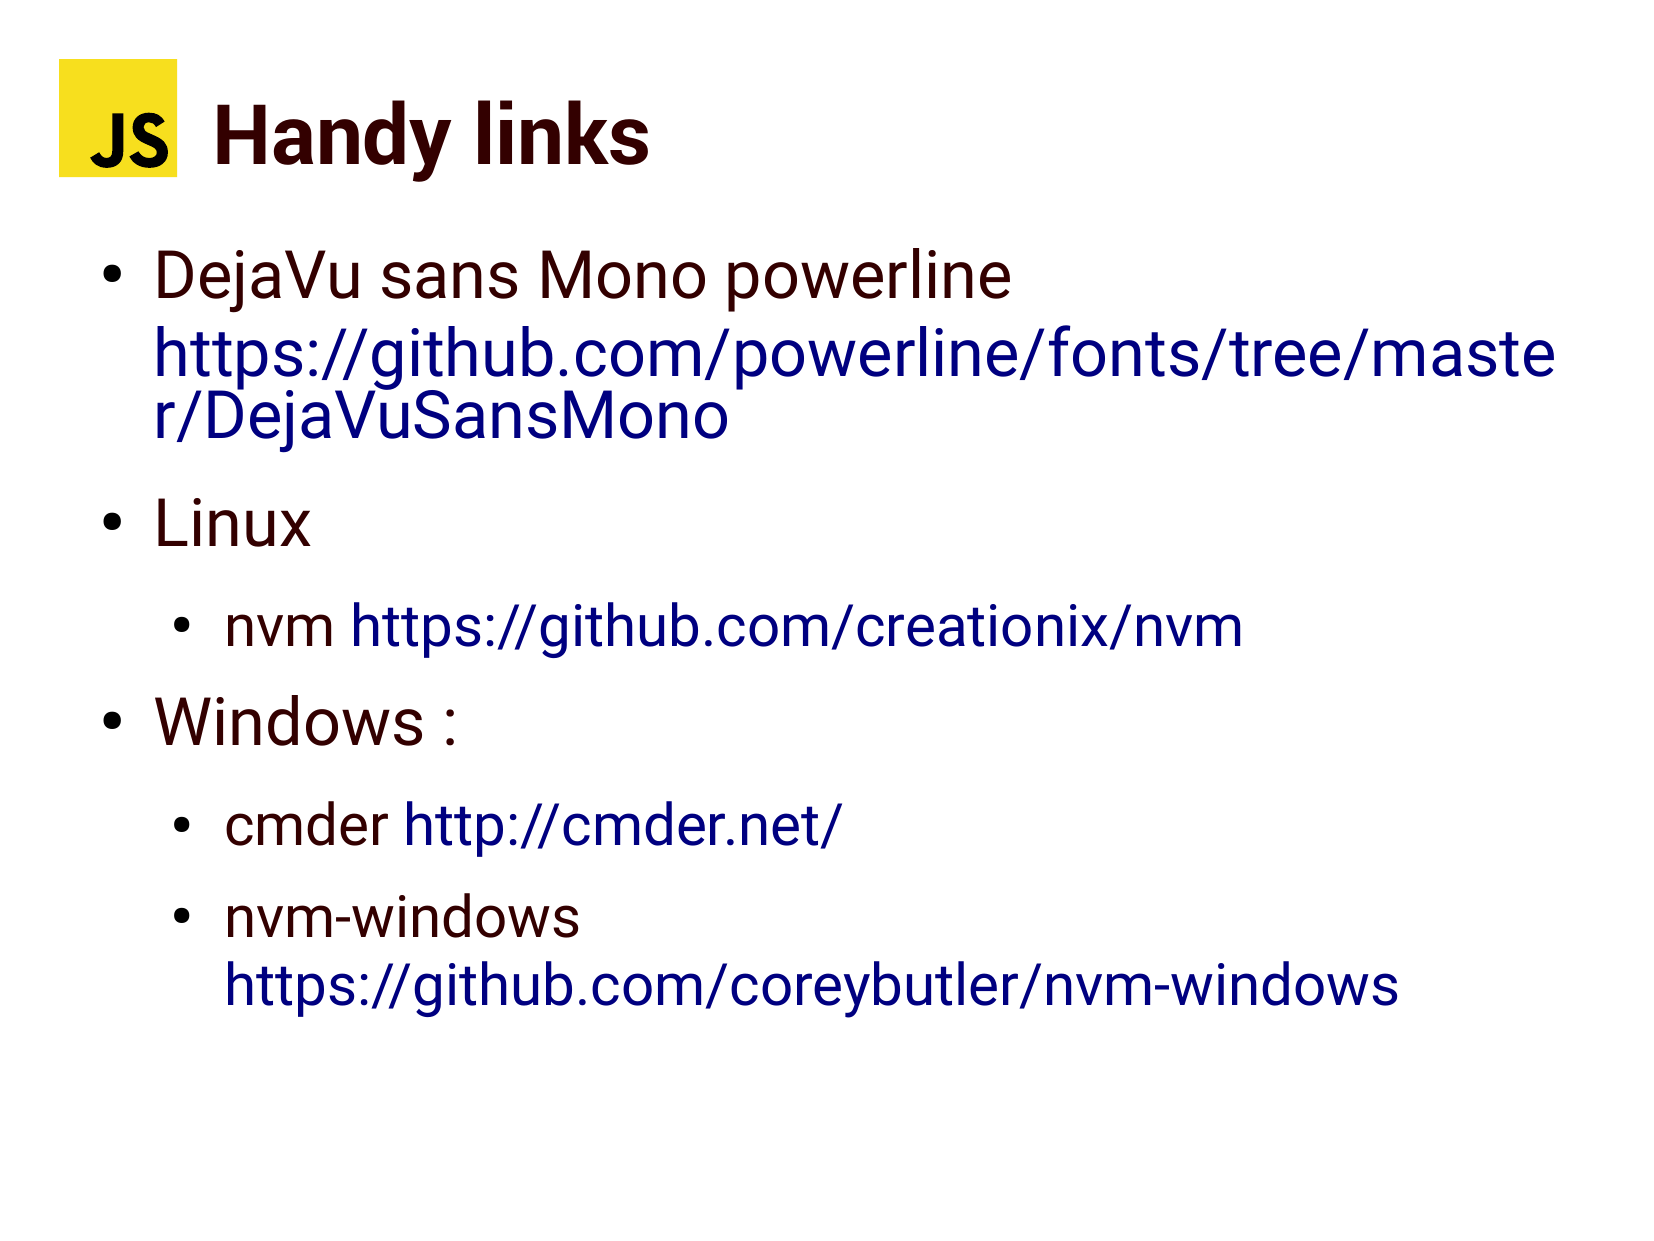

# Handy links
DejaVu sans Mono powerline https://github.com/powerline/fonts/tree/master/DejaVuSansMono
Linux
nvm https://github.com/creationix/nvm
Windows :
cmder http://cmder.net/
nvm-windows https://github.com/coreybutler/nvm-windows